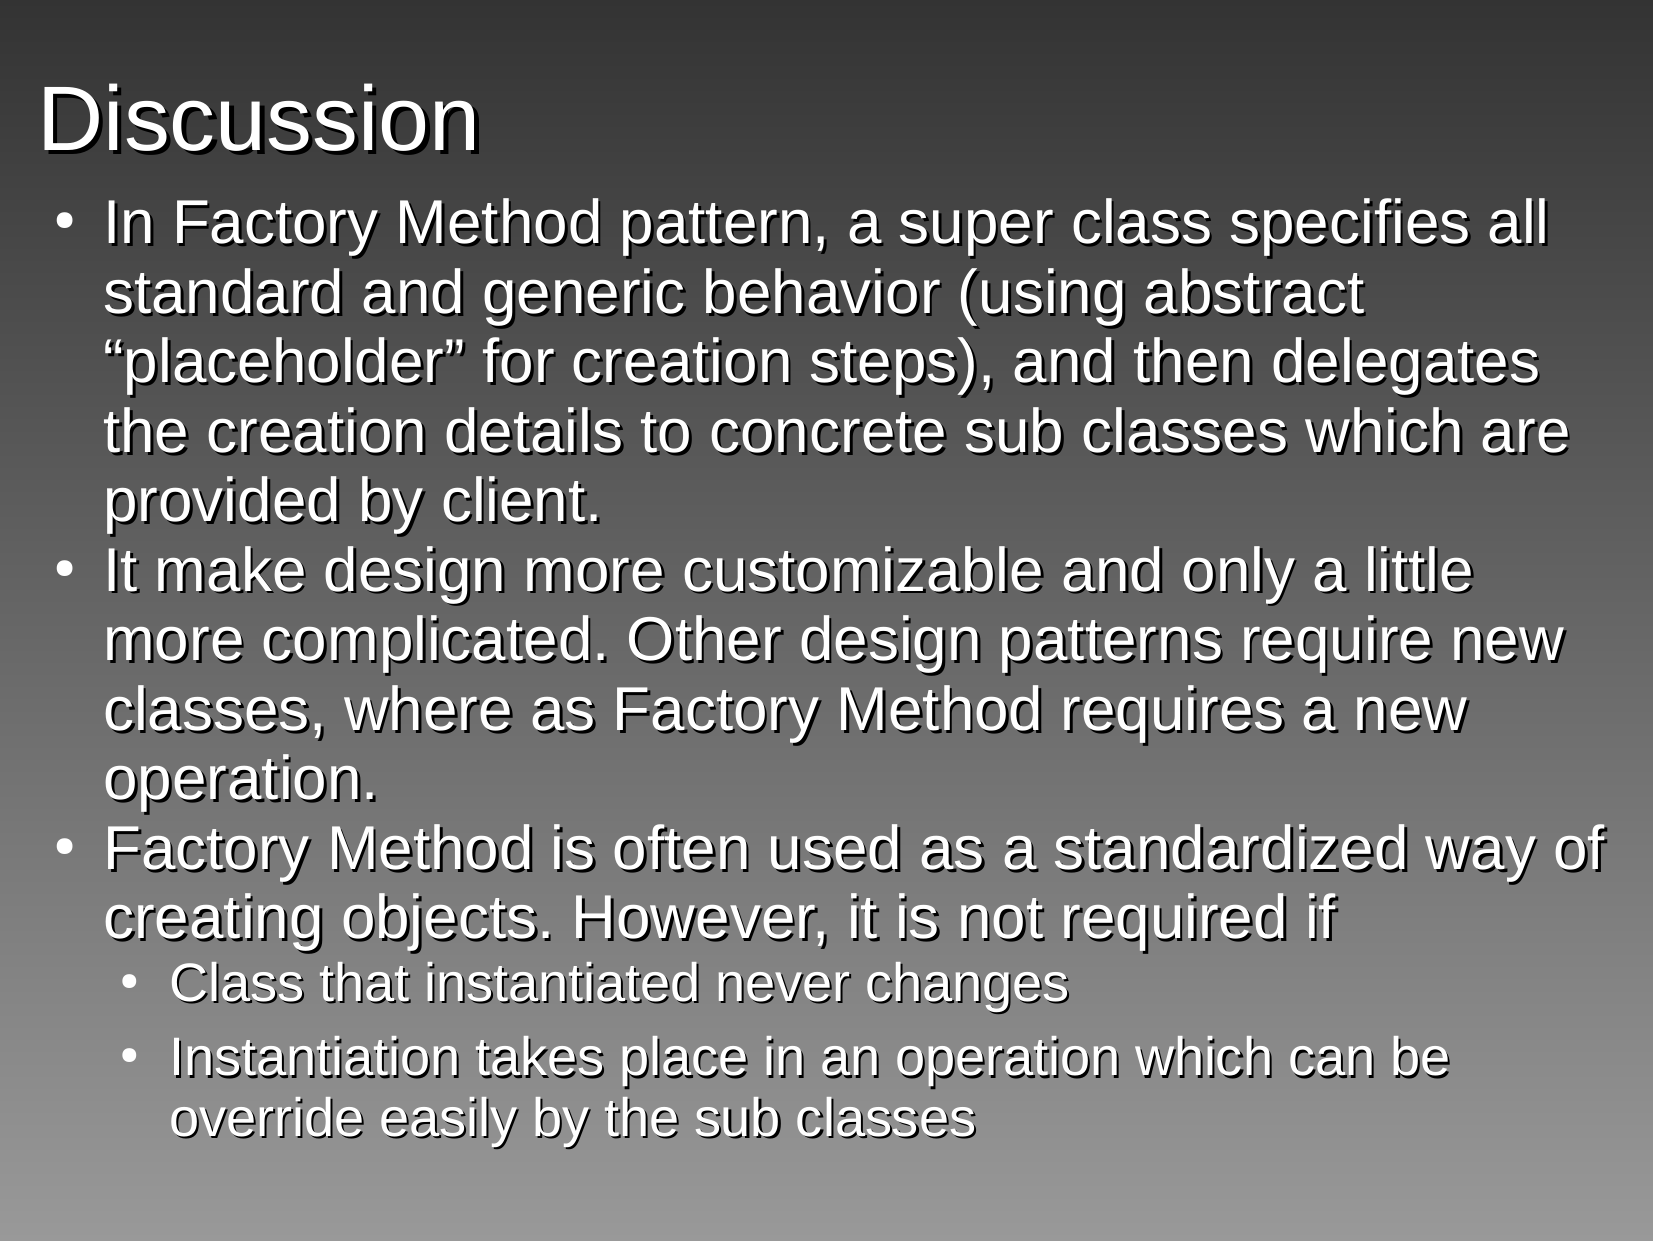

# Discussion
In Factory Method pattern, a super class specifies all standard and generic behavior (using abstract “placeholder” for creation steps), and then delegates the creation details to concrete sub classes which are provided by client.
It make design more customizable and only a little more complicated. Other design patterns require new classes, where as Factory Method requires a new operation.
Factory Method is often used as a standardized way of creating objects. However, it is not required if
Class that instantiated never changes
Instantiation takes place in an operation which can be override easily by the sub classes